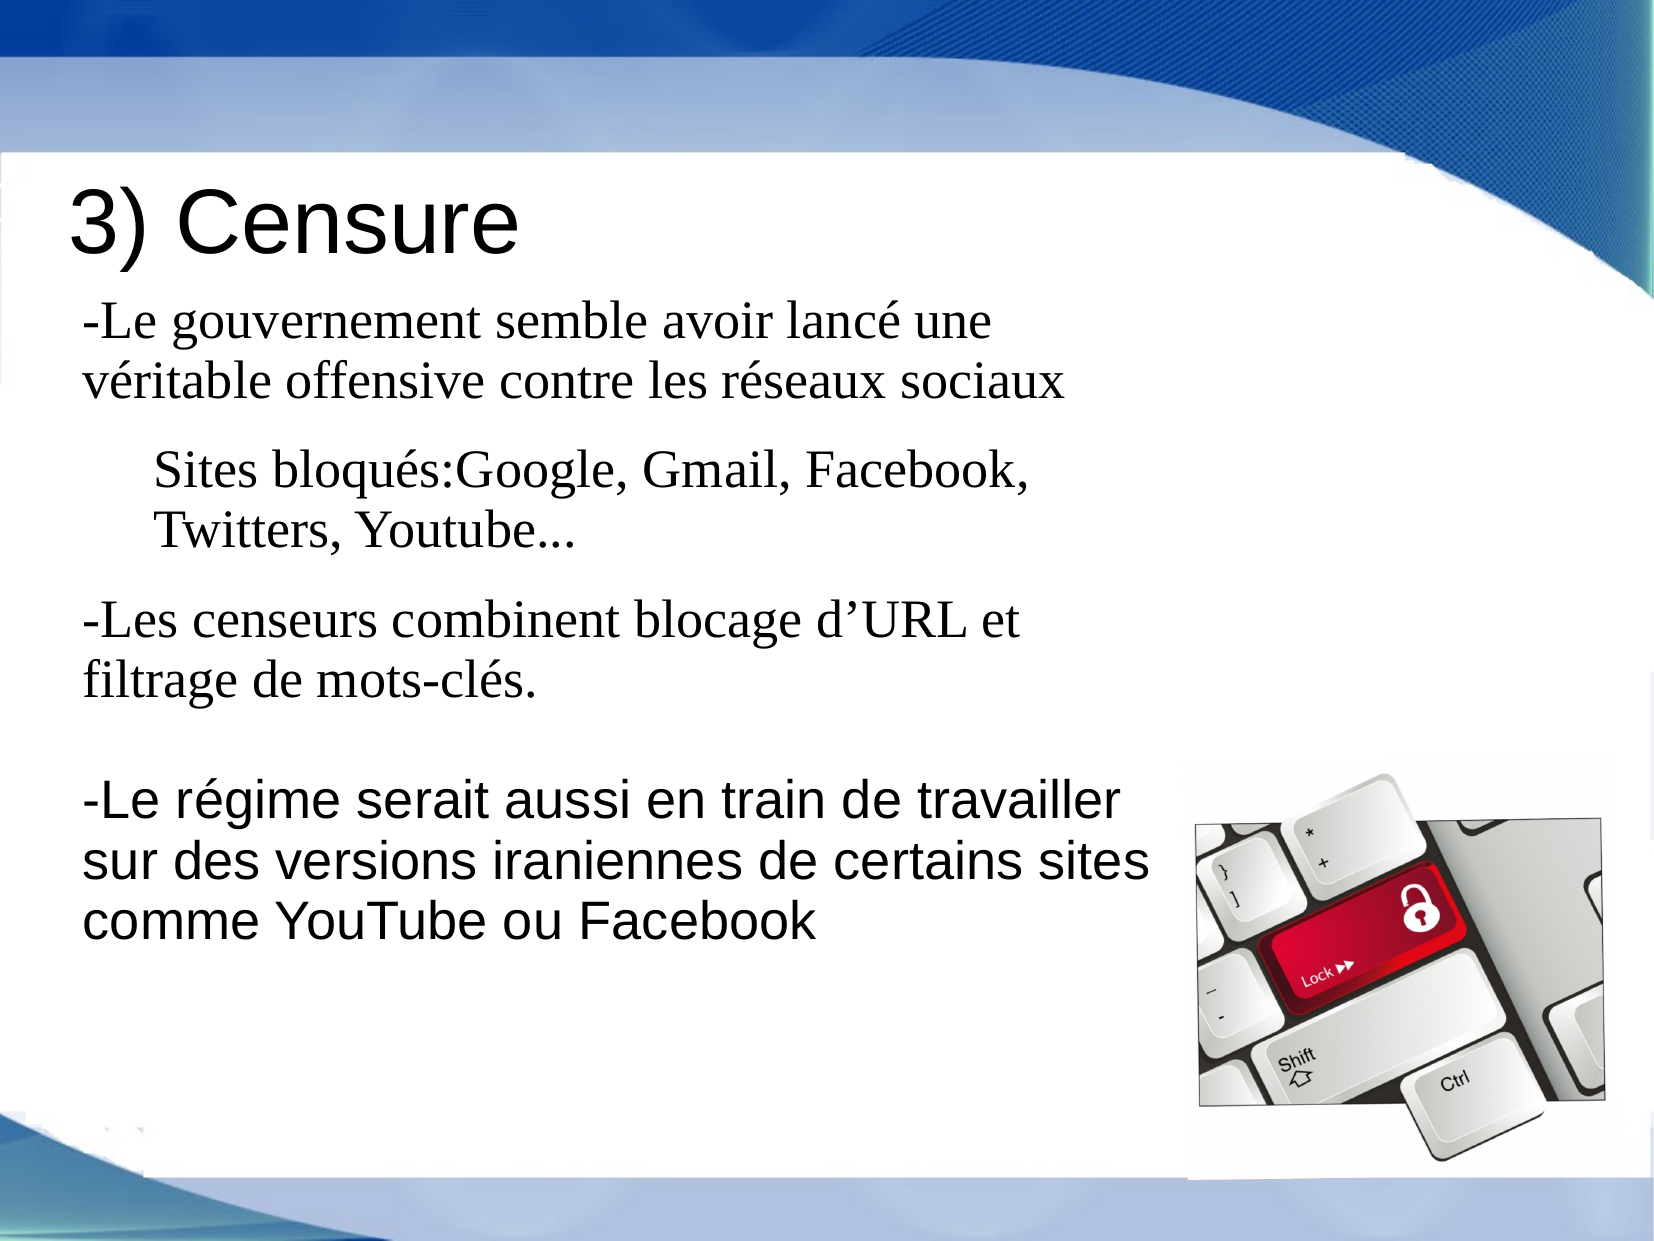

# 3) Censure
-Le gouvernement semble avoir lancé une véritable offensive contre les réseaux sociaux
Sites bloqués:Google, Gmail, Facebook, Twitters, Youtube...
-Les censeurs combinent blocage d’URL et filtrage de mots-clés.
-Le régime serait aussi en train de travailler sur des versions iraniennes de certains sites comme YouTube ou Facebook